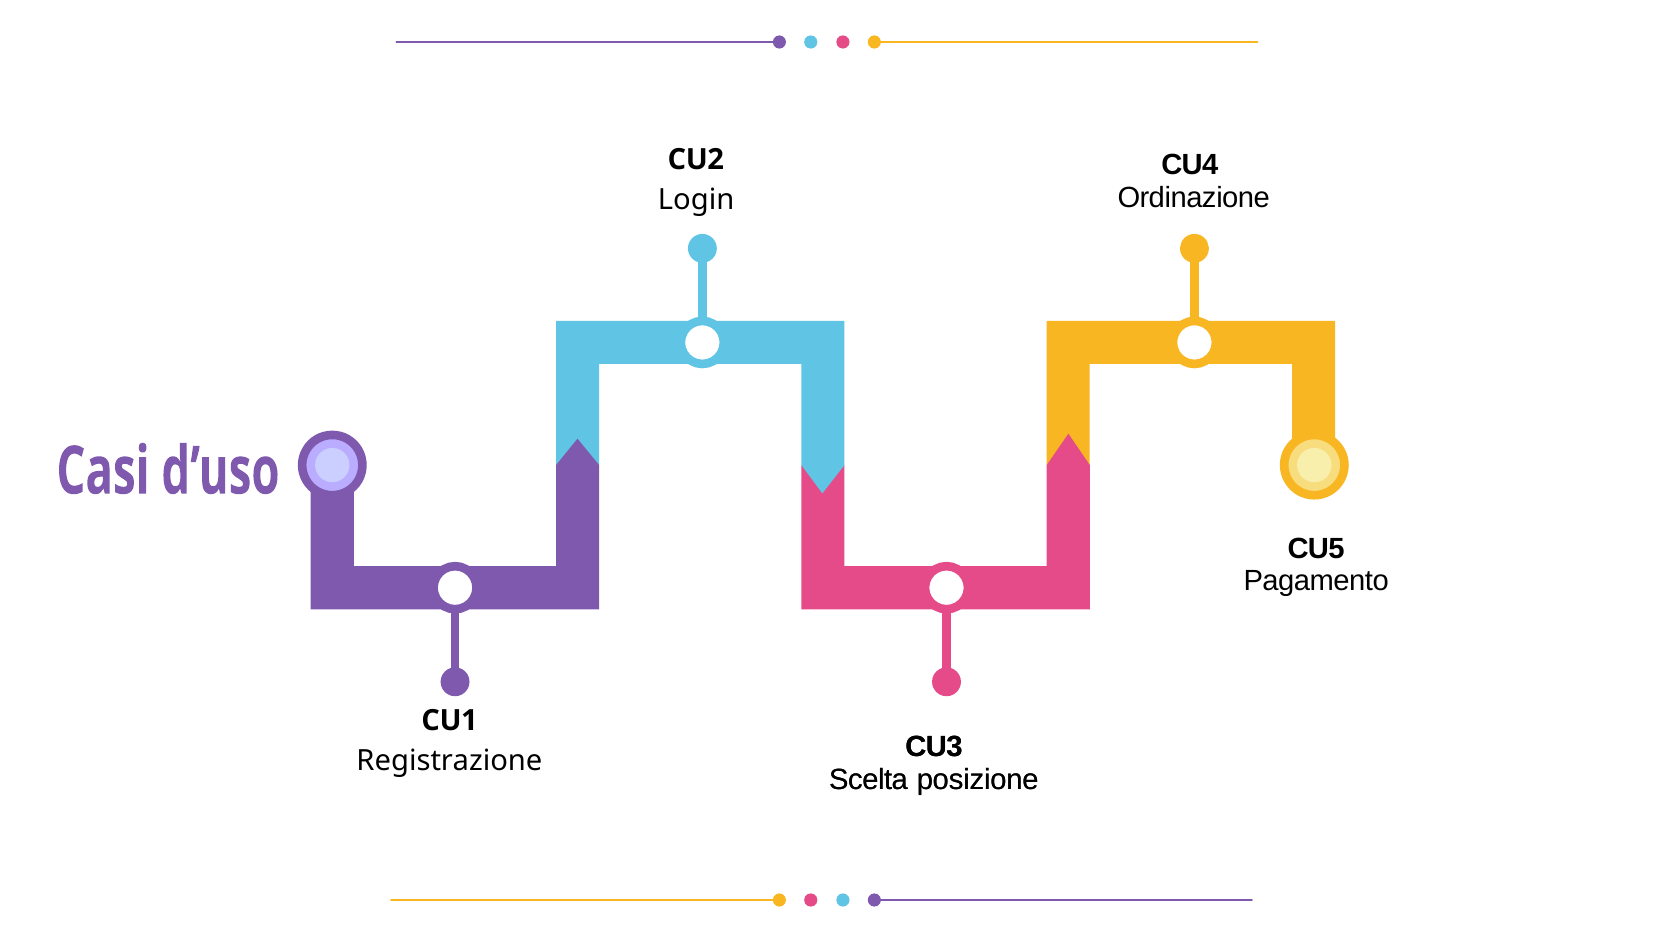

CU2
Login
CU4
Ordinazione
Casi d’uso
CU5
Pagamento
# CU1 Registrazione
CU3
Scelta posizione
CU3
Scelta posizione